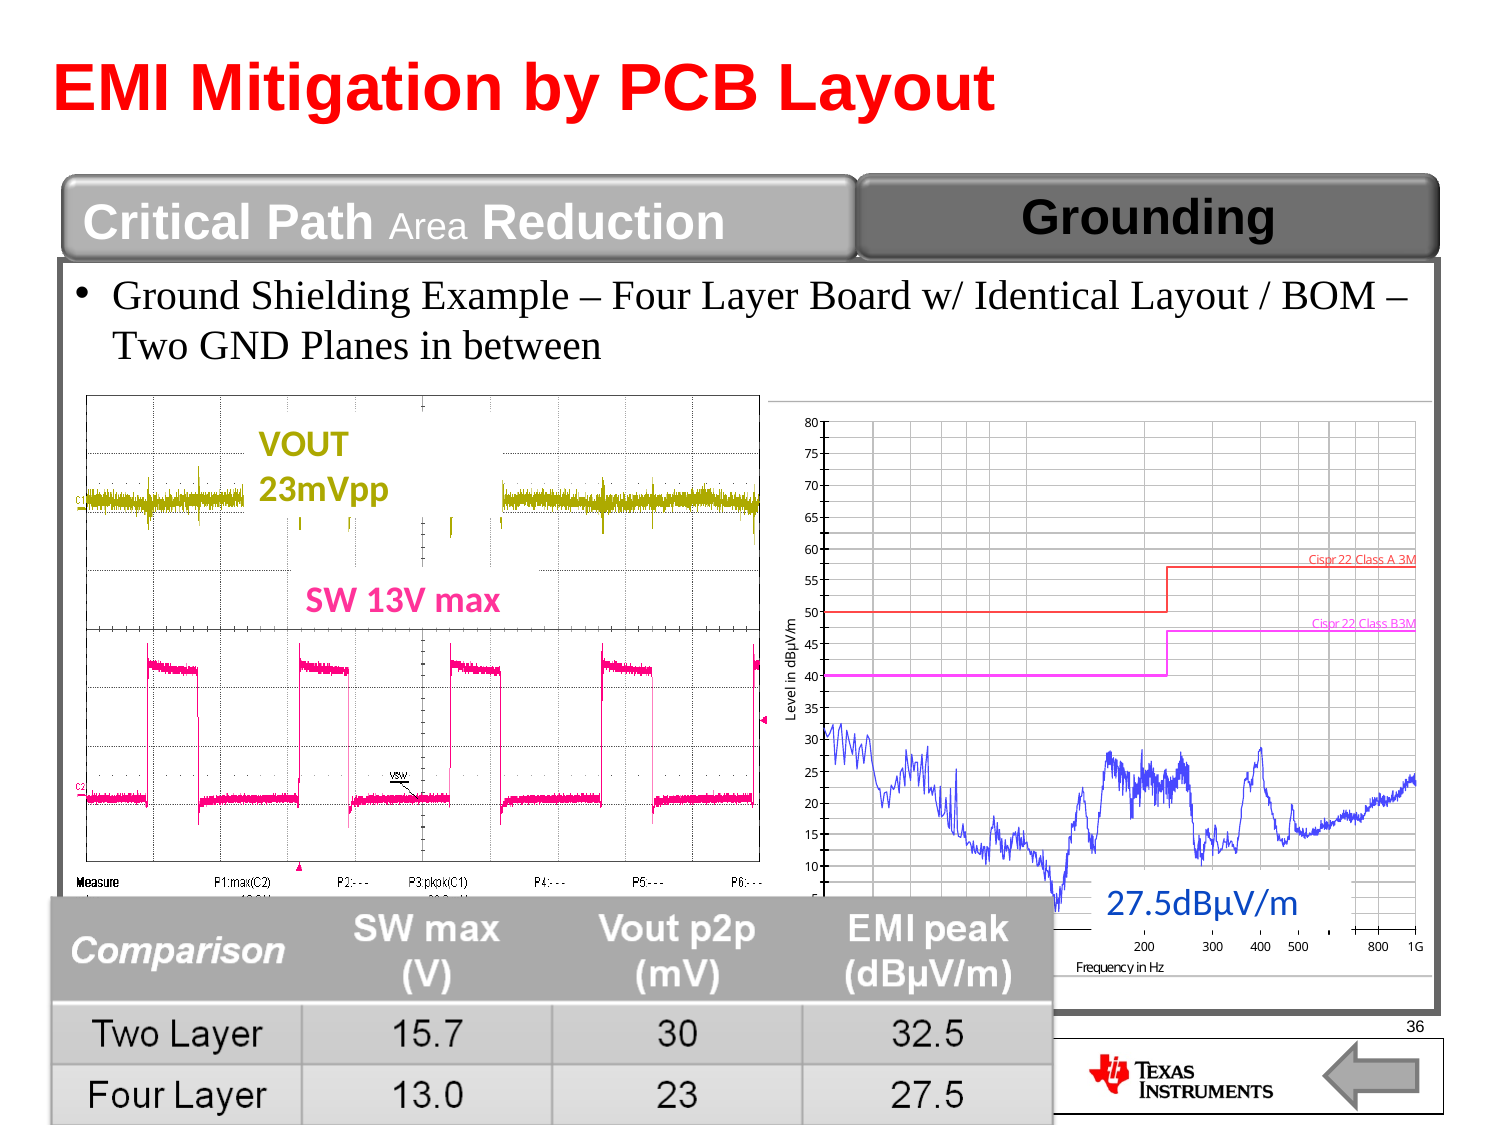

# EMI Mitigation by PCB Layout
Grounding
Critical Path Area Reduction
Ground Shielding Example – Four Layer Board w/ Identical Layout / BOM – Two GND Planes in between
VOUT 23mVpp
SW 13V max
27.5dBμV/m